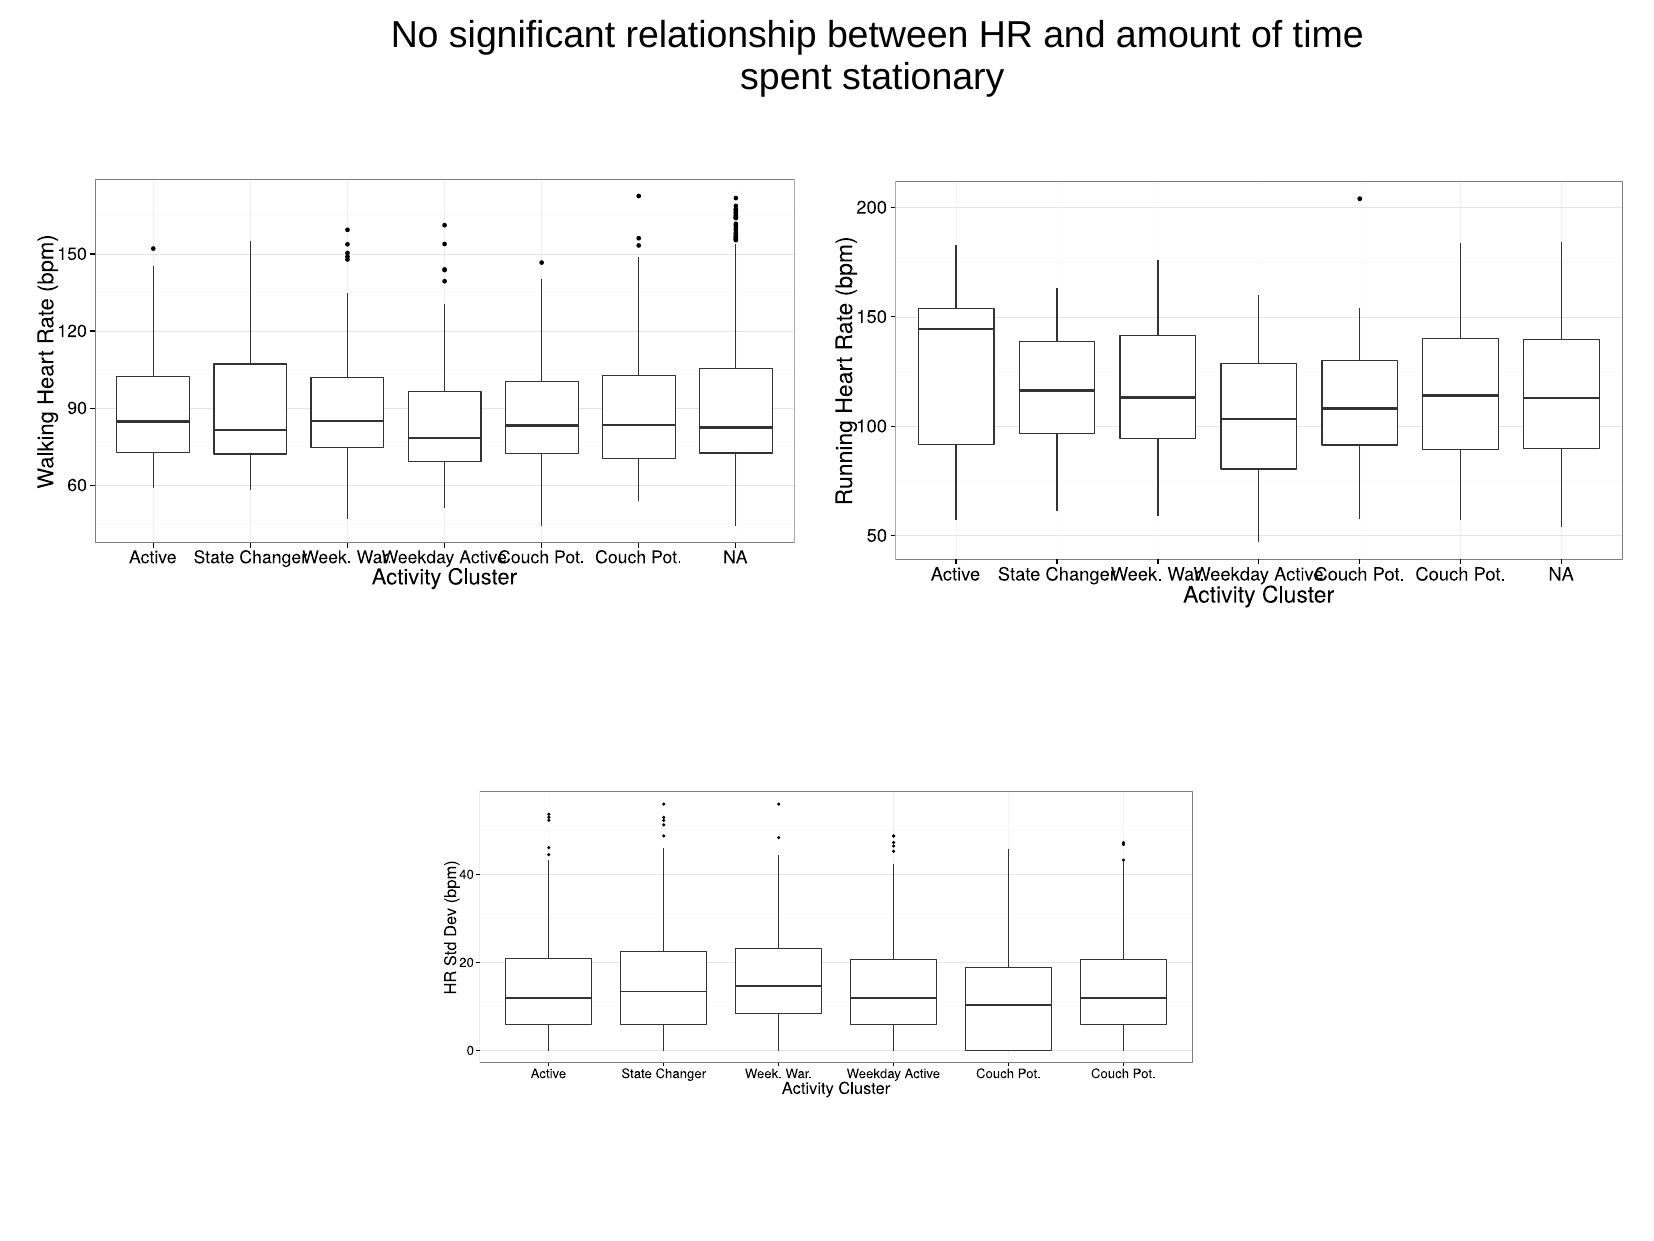

No significant relationship between HR and amount of time spent stationary